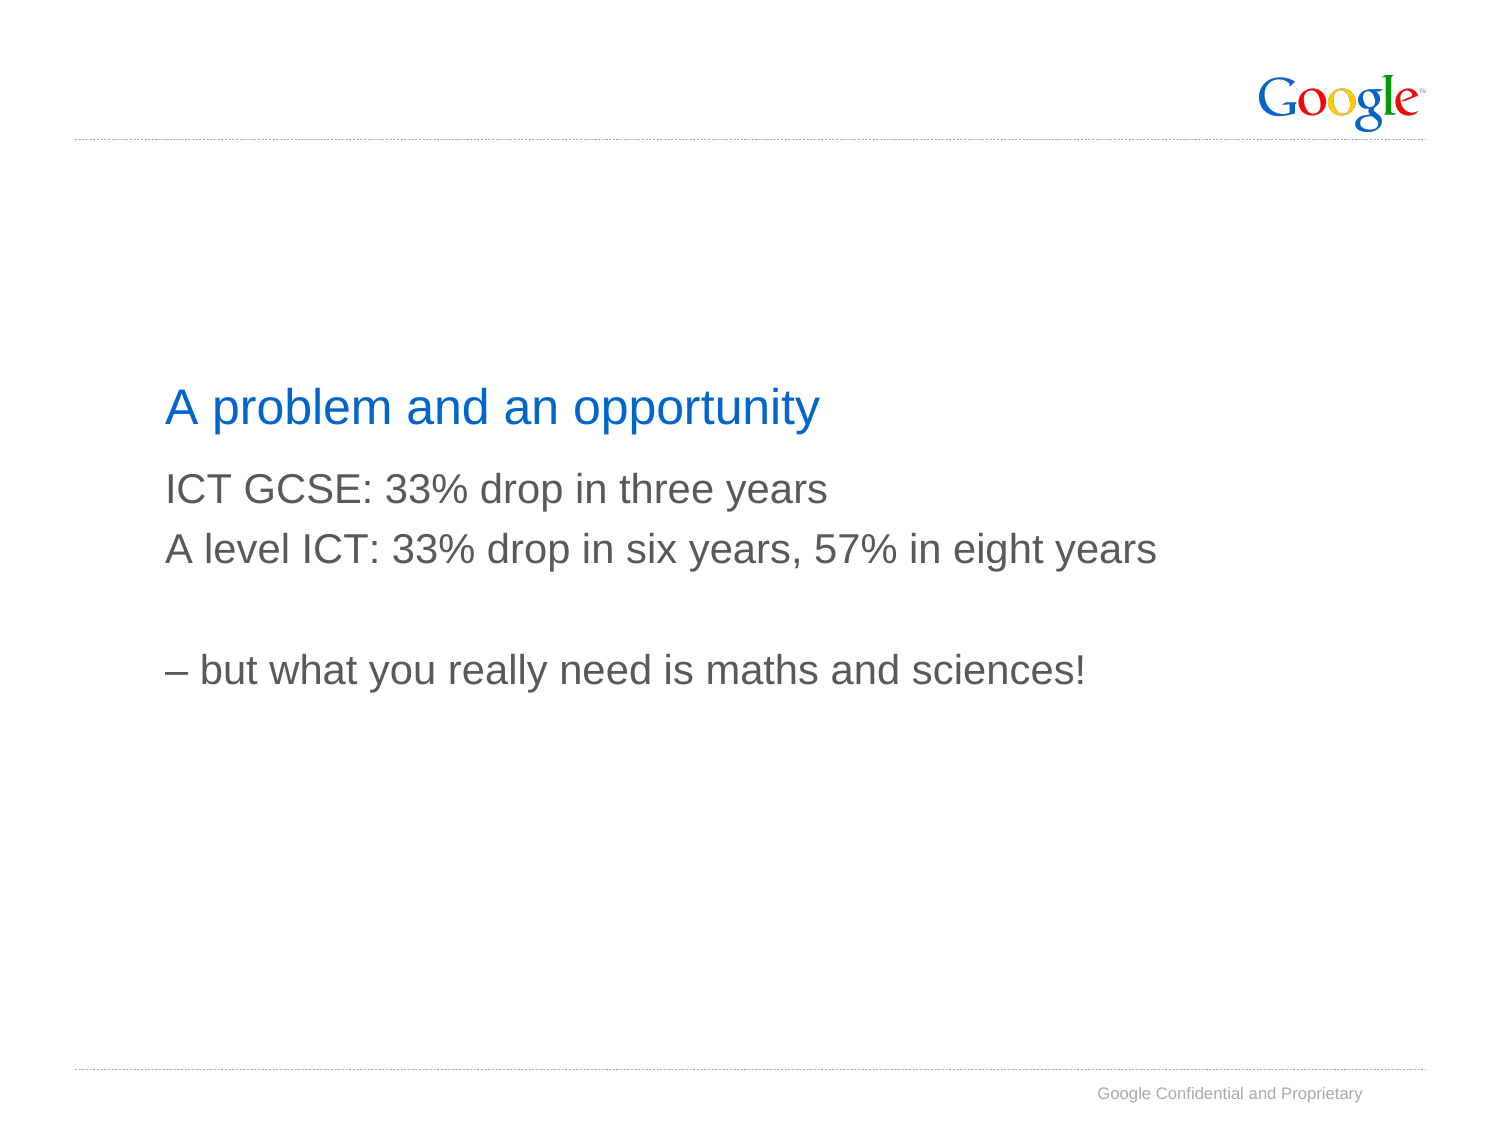

# A problem and an opportunity
ICT GCSE: 33% drop in three years
A level ICT: 33% drop in six years, 57% in eight years
– but what you really need is maths and sciences!